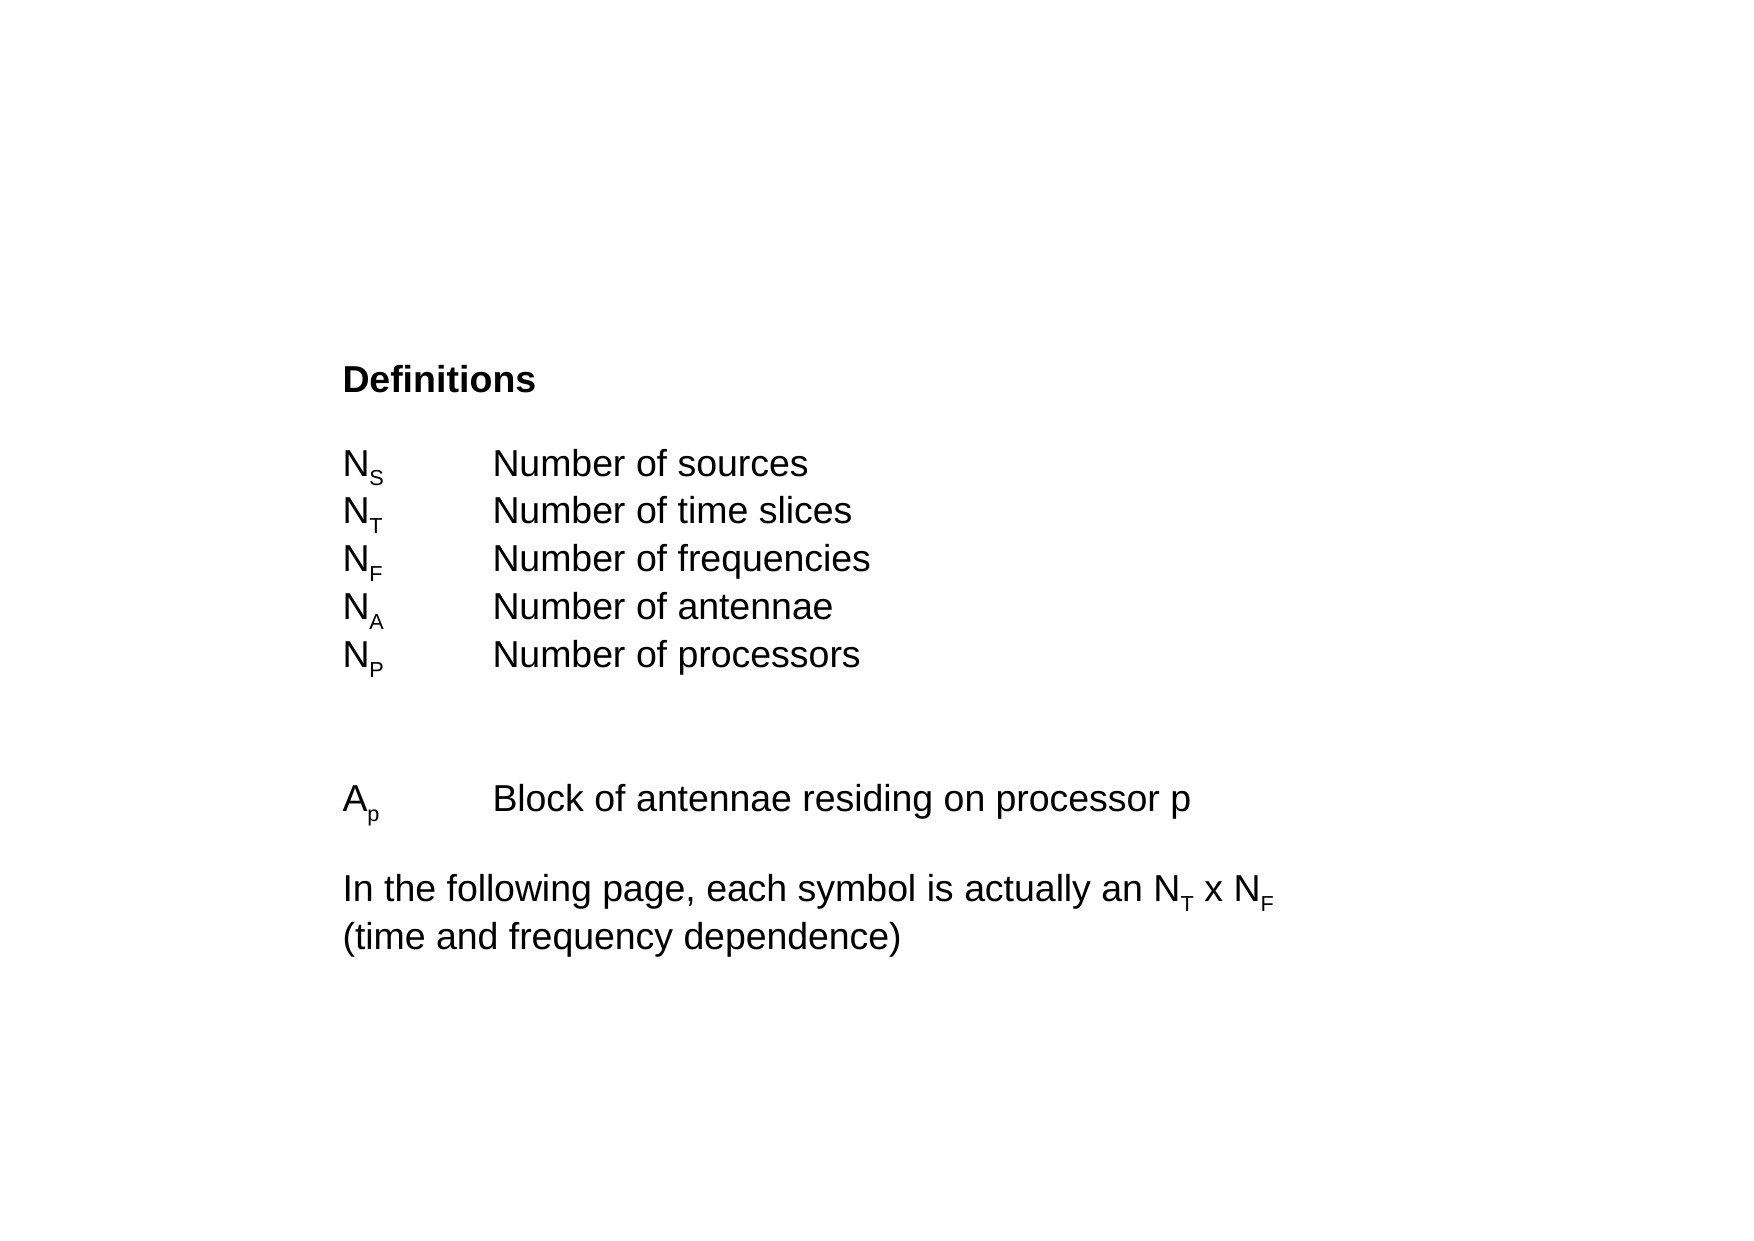

Definitions
NS	Number of sources
NT	Number of time slices
NF	Number of frequencies
NA	Number of antennae
NP	Number of processors
Ap	Block of antennae residing on processor p
In the following page, each symbol is actually an NT x NF
(time and frequency dependence)